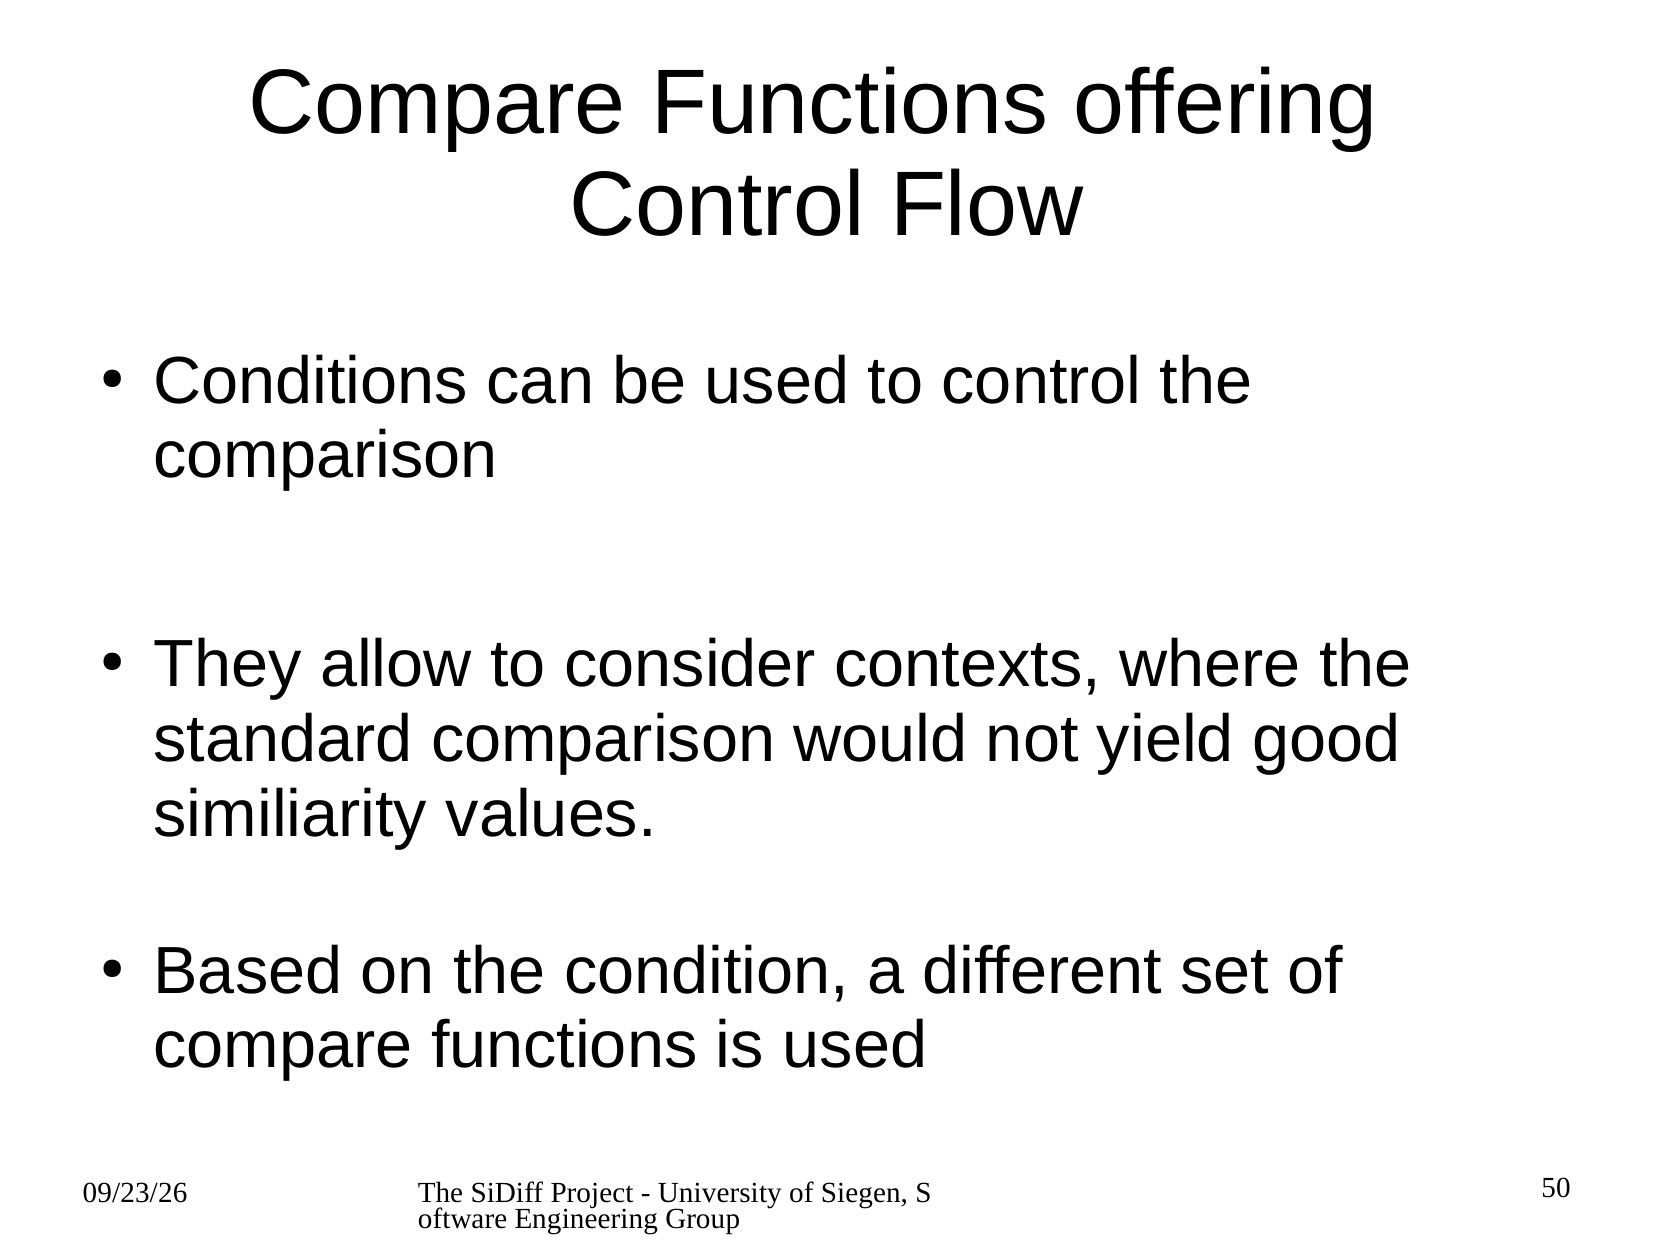

# Compare Functions offering Control Flow
Conditions can be used to control the comparison
They allow to consider contexts, where the standard comparison would not yield good similiarity values.
Based on the condition, a different set of compare functions is used
50
The SiDiff Project - University of Siegen, Software Engineering Group